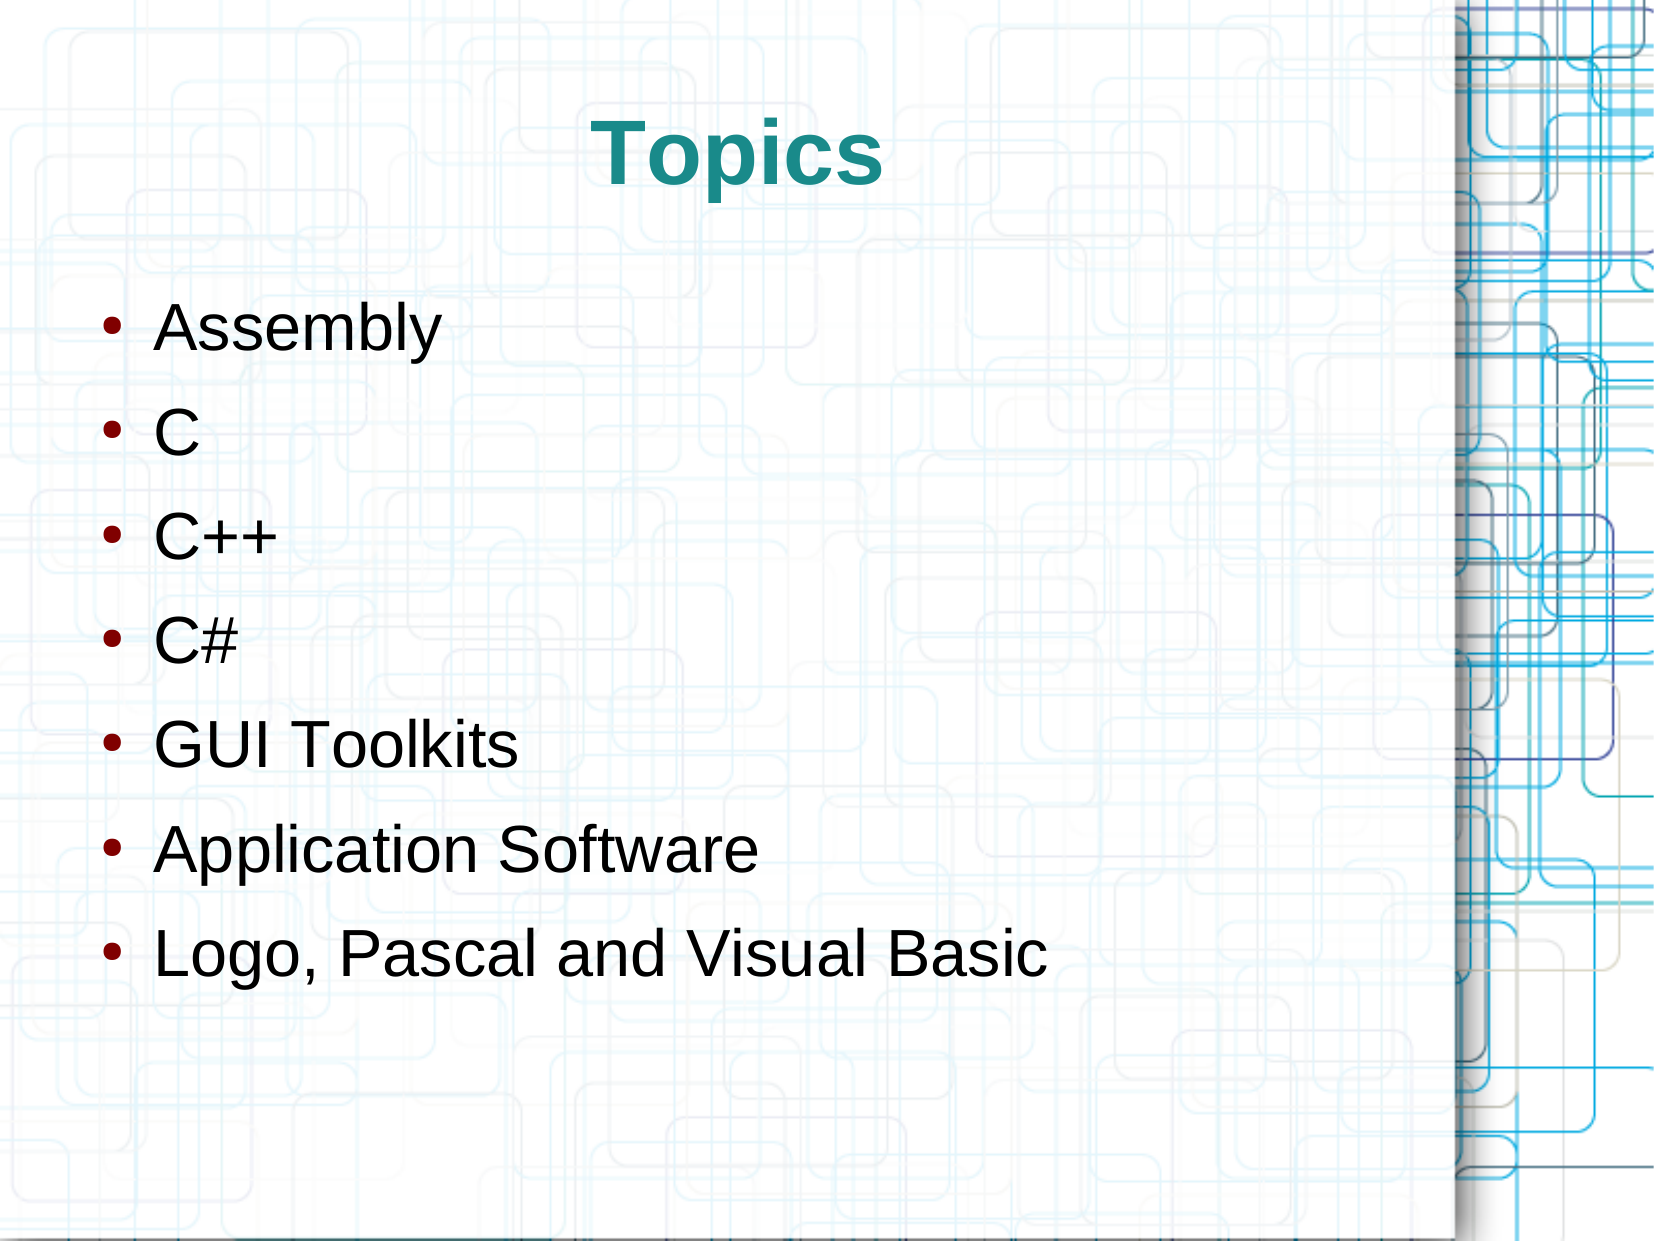

# Topics
Assembly
C
C++
C#
GUI Toolkits
Application Software
Logo, Pascal and Visual Basic